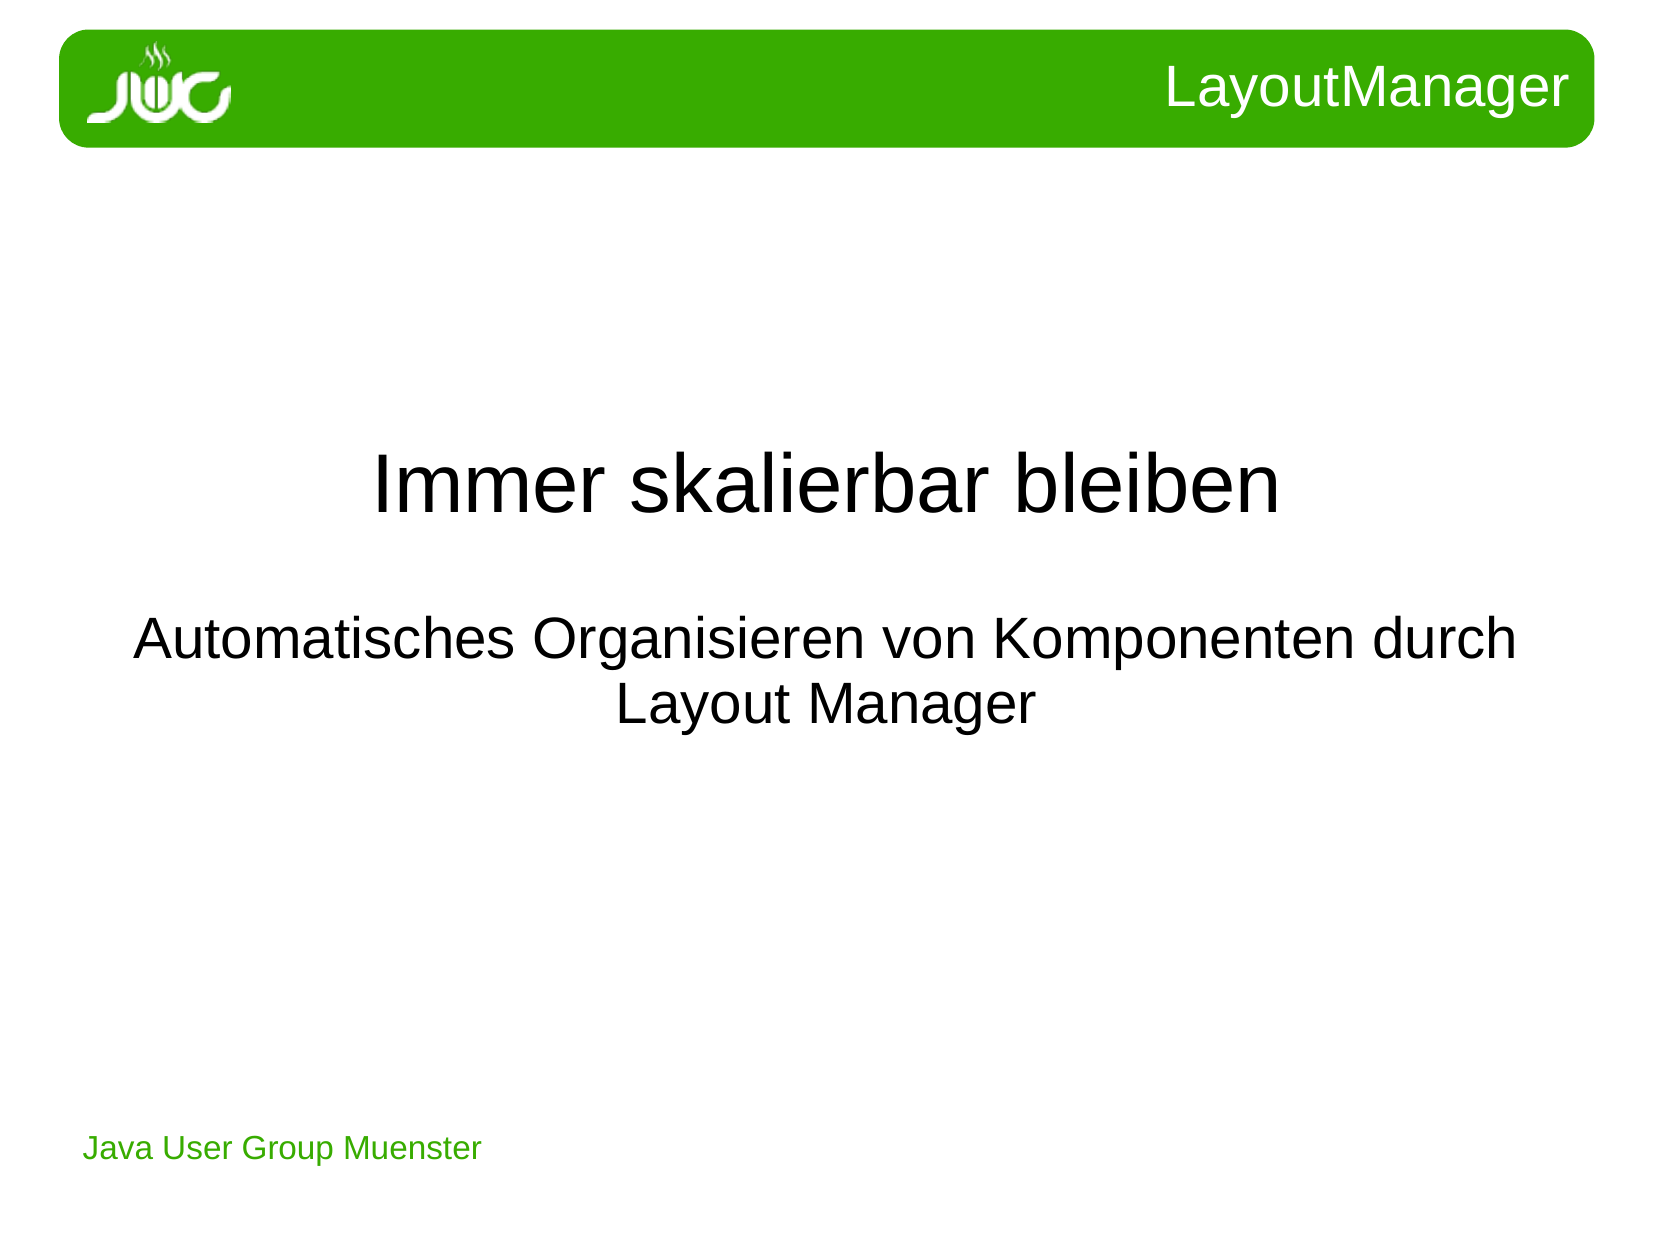

# LayoutManager
Immer skalierbar bleiben
Automatisches Organisieren von Komponenten durch Layout Manager